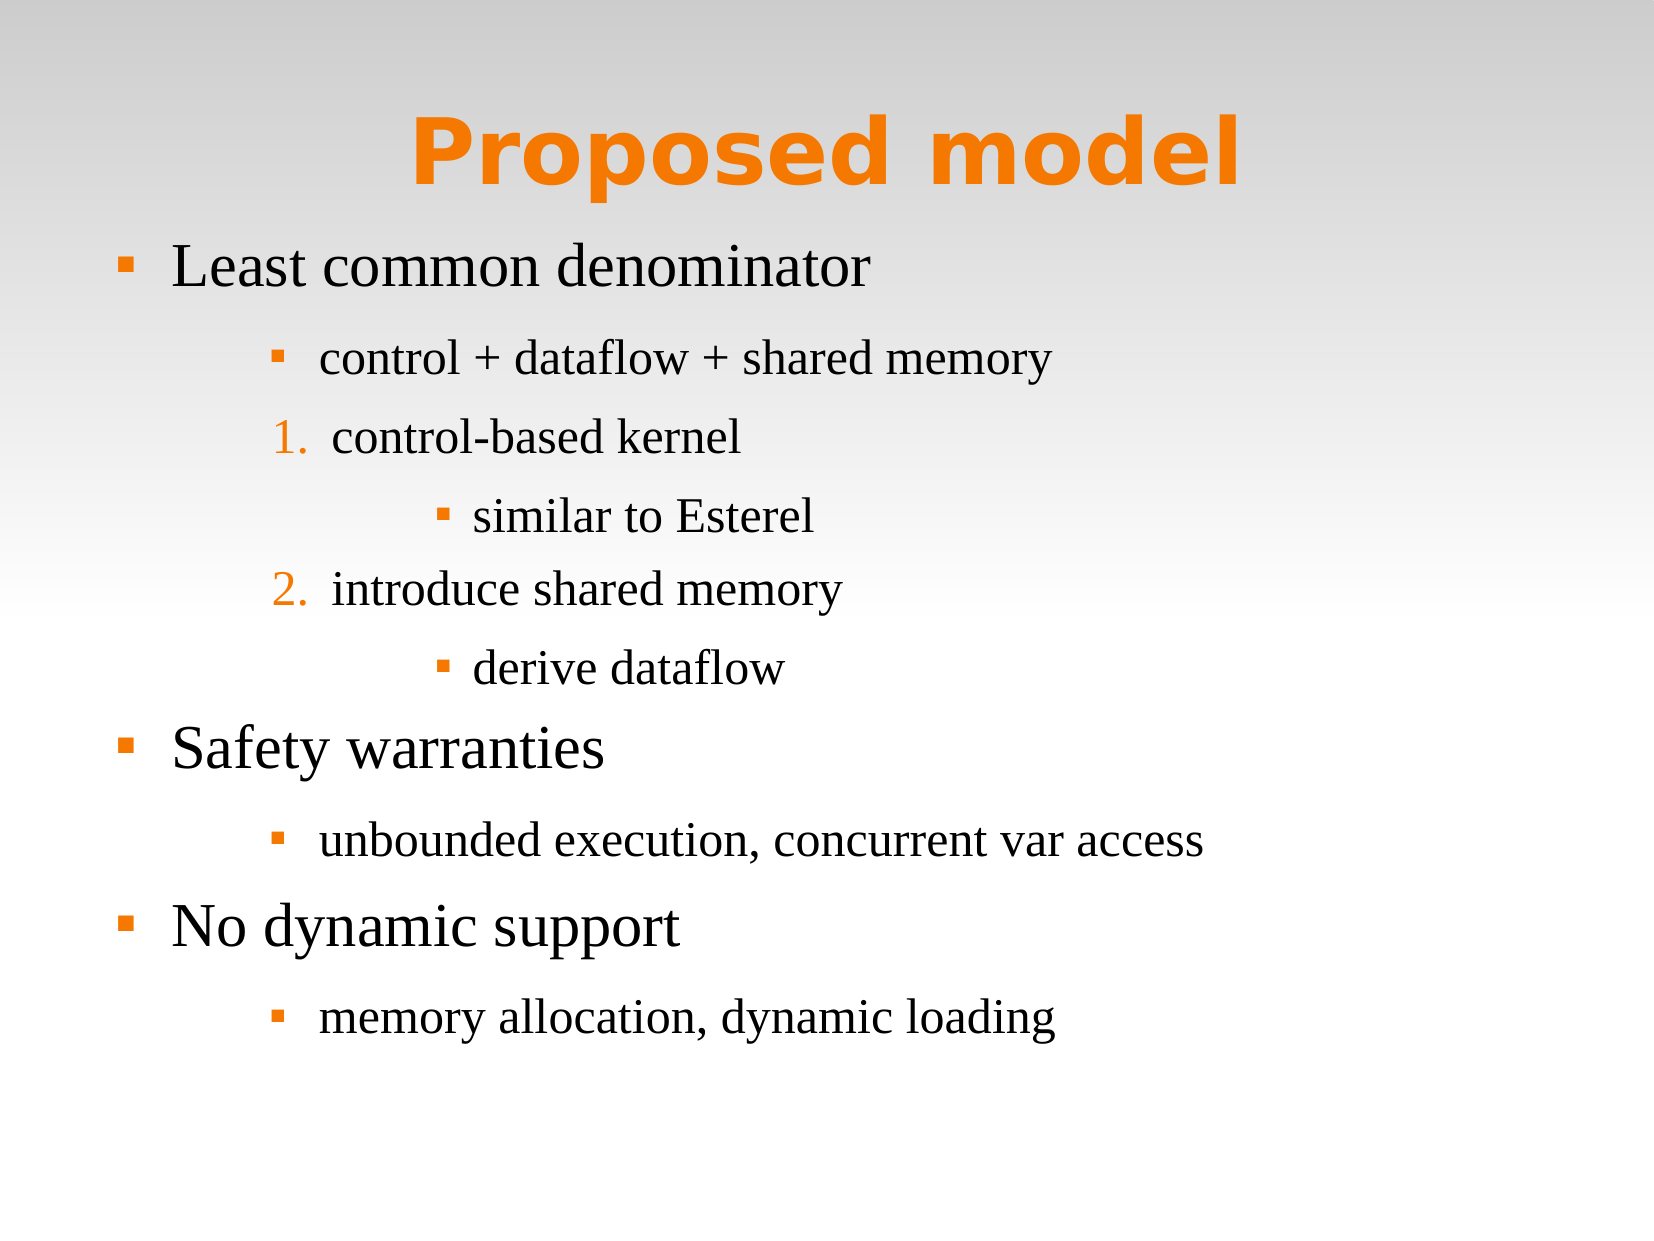

# Proposed model
Least common denominator
control + dataflow + shared memory
 control-based kernel
similar to Esterel
 introduce shared memory
derive dataflow
Safety warranties
unbounded execution, concurrent var access
No dynamic support
memory allocation, dynamic loading